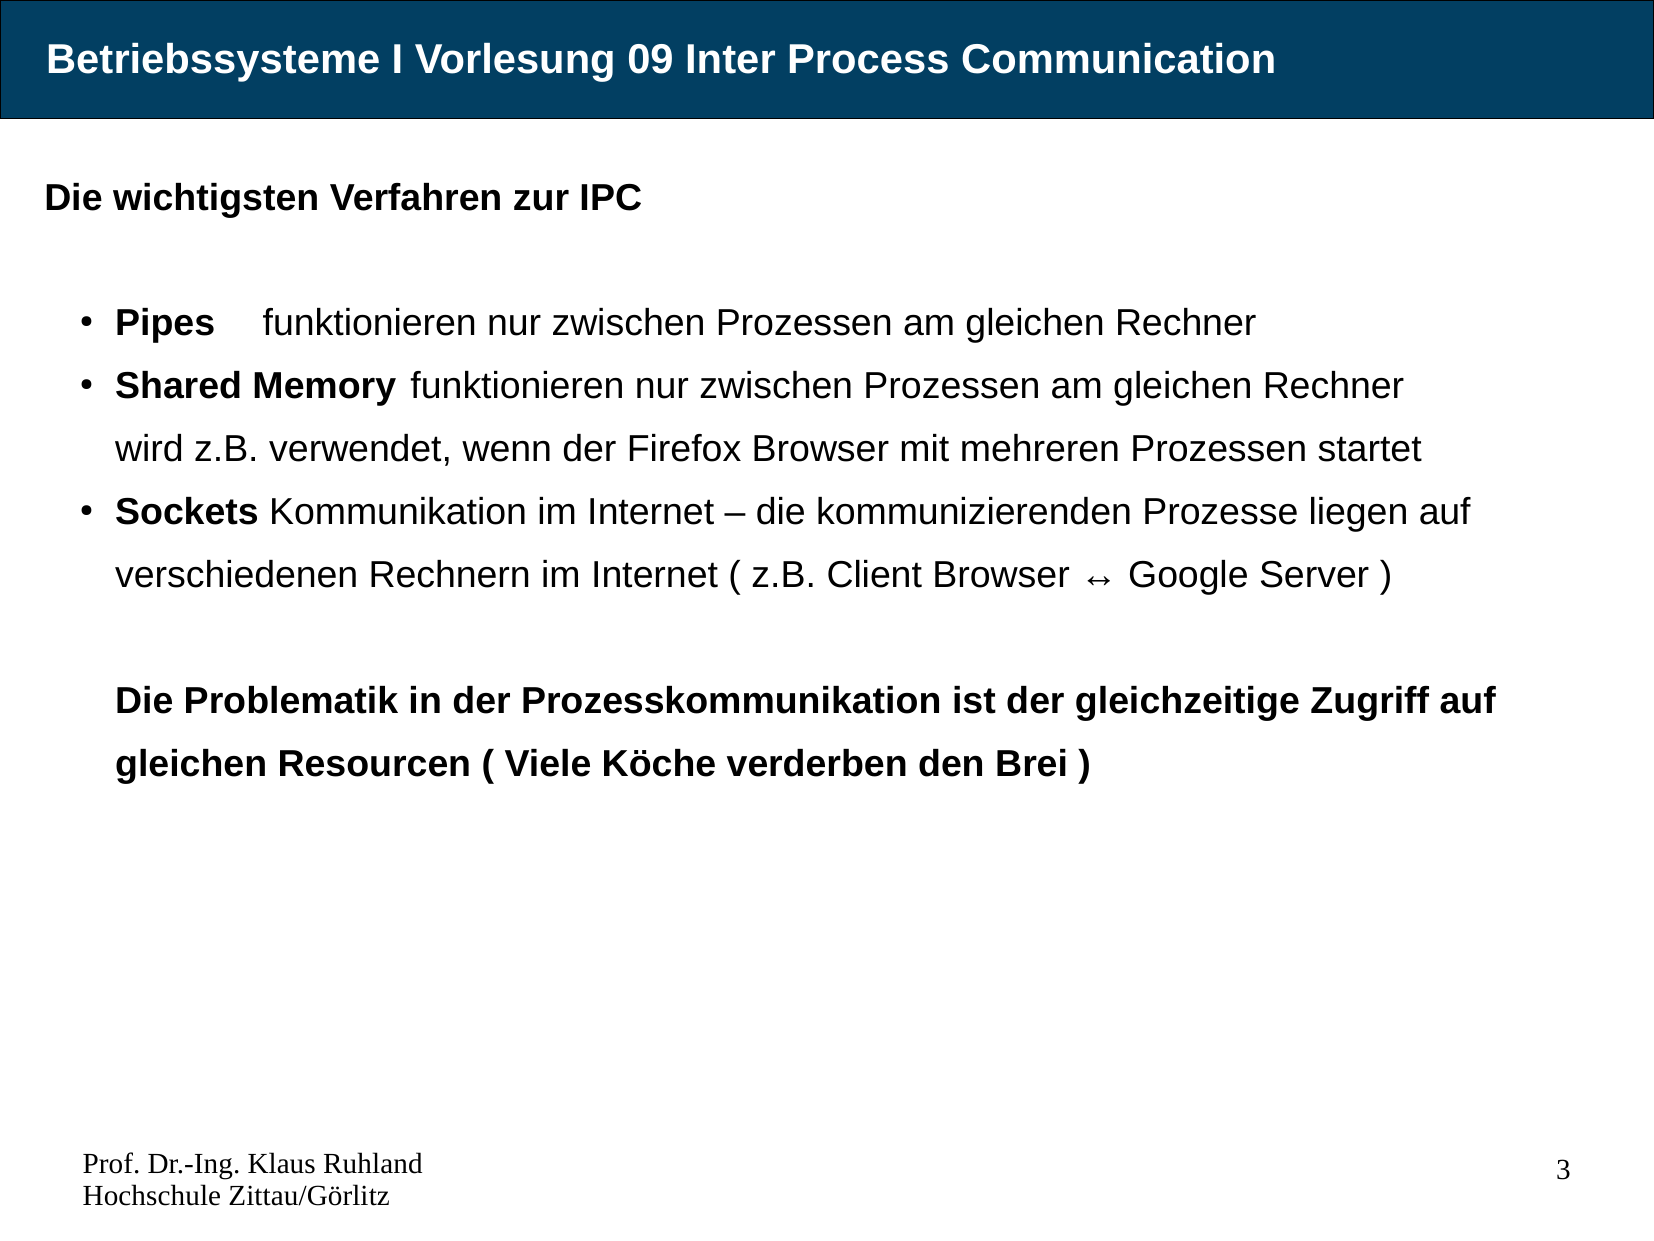

Die wichtigsten Verfahren zur IPC
Pipes	funktionieren nur zwischen Prozessen am gleichen Rechner
Shared Memory 	funktionieren nur zwischen Prozessen am gleichen Rechner
wird z.B. verwendet, wenn der Firefox Browser mit mehreren Prozessen startet
Sockets Kommunikation im Internet – die kommunizierenden Prozesse liegen auf verschiedenen Rechnern im Internet ( z.B. Client Browser ↔ Google Server )
Die Problematik in der Prozesskommunikation ist der gleichzeitige Zugriff auf gleichen Resourcen ( Viele Köche verderben den Brei )
3